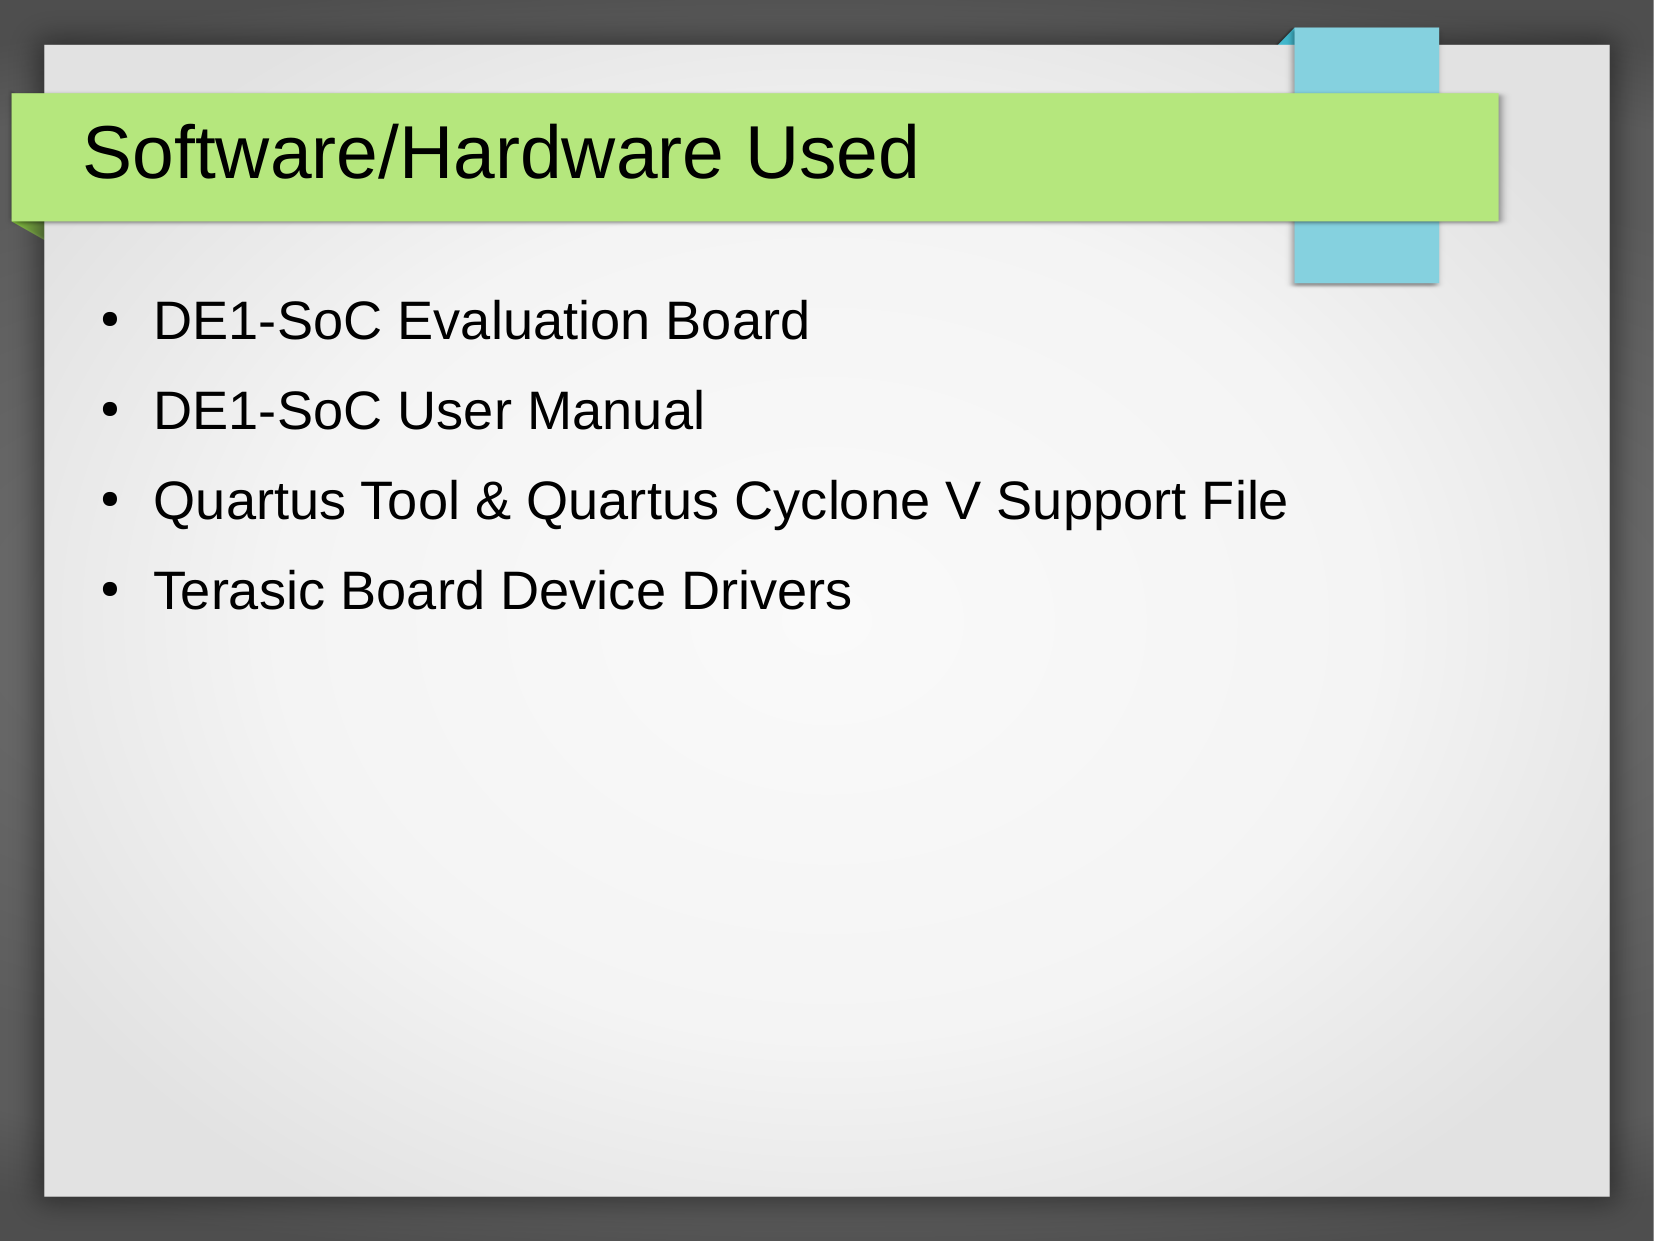

# Software/Hardware Used
DE1-SoC Evaluation Board
DE1-SoC User Manual
Quartus Tool & Quartus Cyclone V Support File
Terasic Board Device Drivers